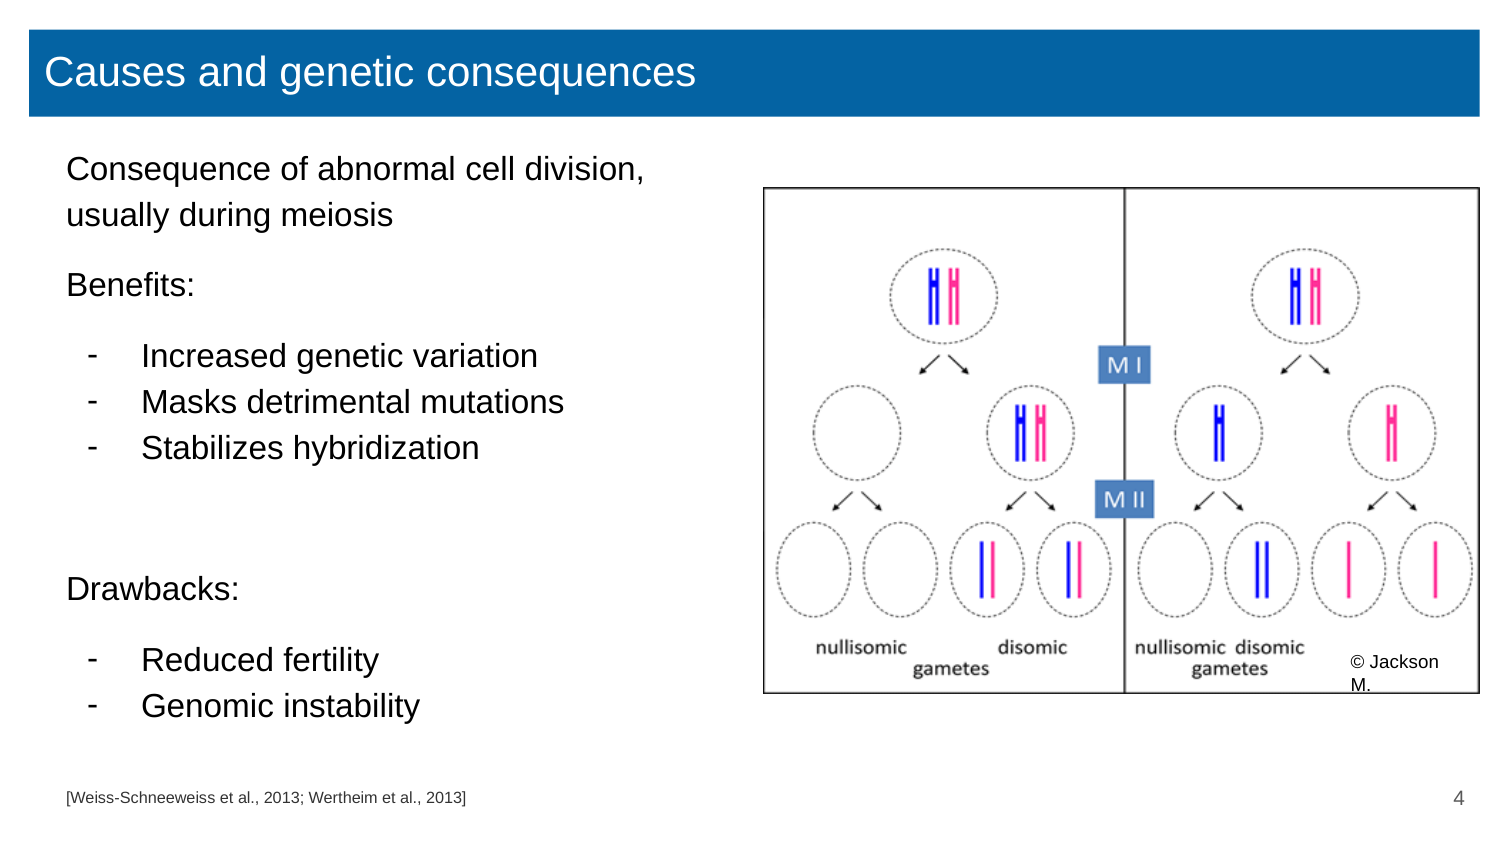

Causes and genetic consequences
# Consequence of abnormal cell division, usually during meiosis
Benefits:
Increased genetic variation
Masks detrimental mutations
Stabilizes hybridization
Drawbacks:
Reduced fertility
Genomic instability
© Jackson M.
[Weiss-Schneeweiss et al., 2013; Wertheim et al., 2013]